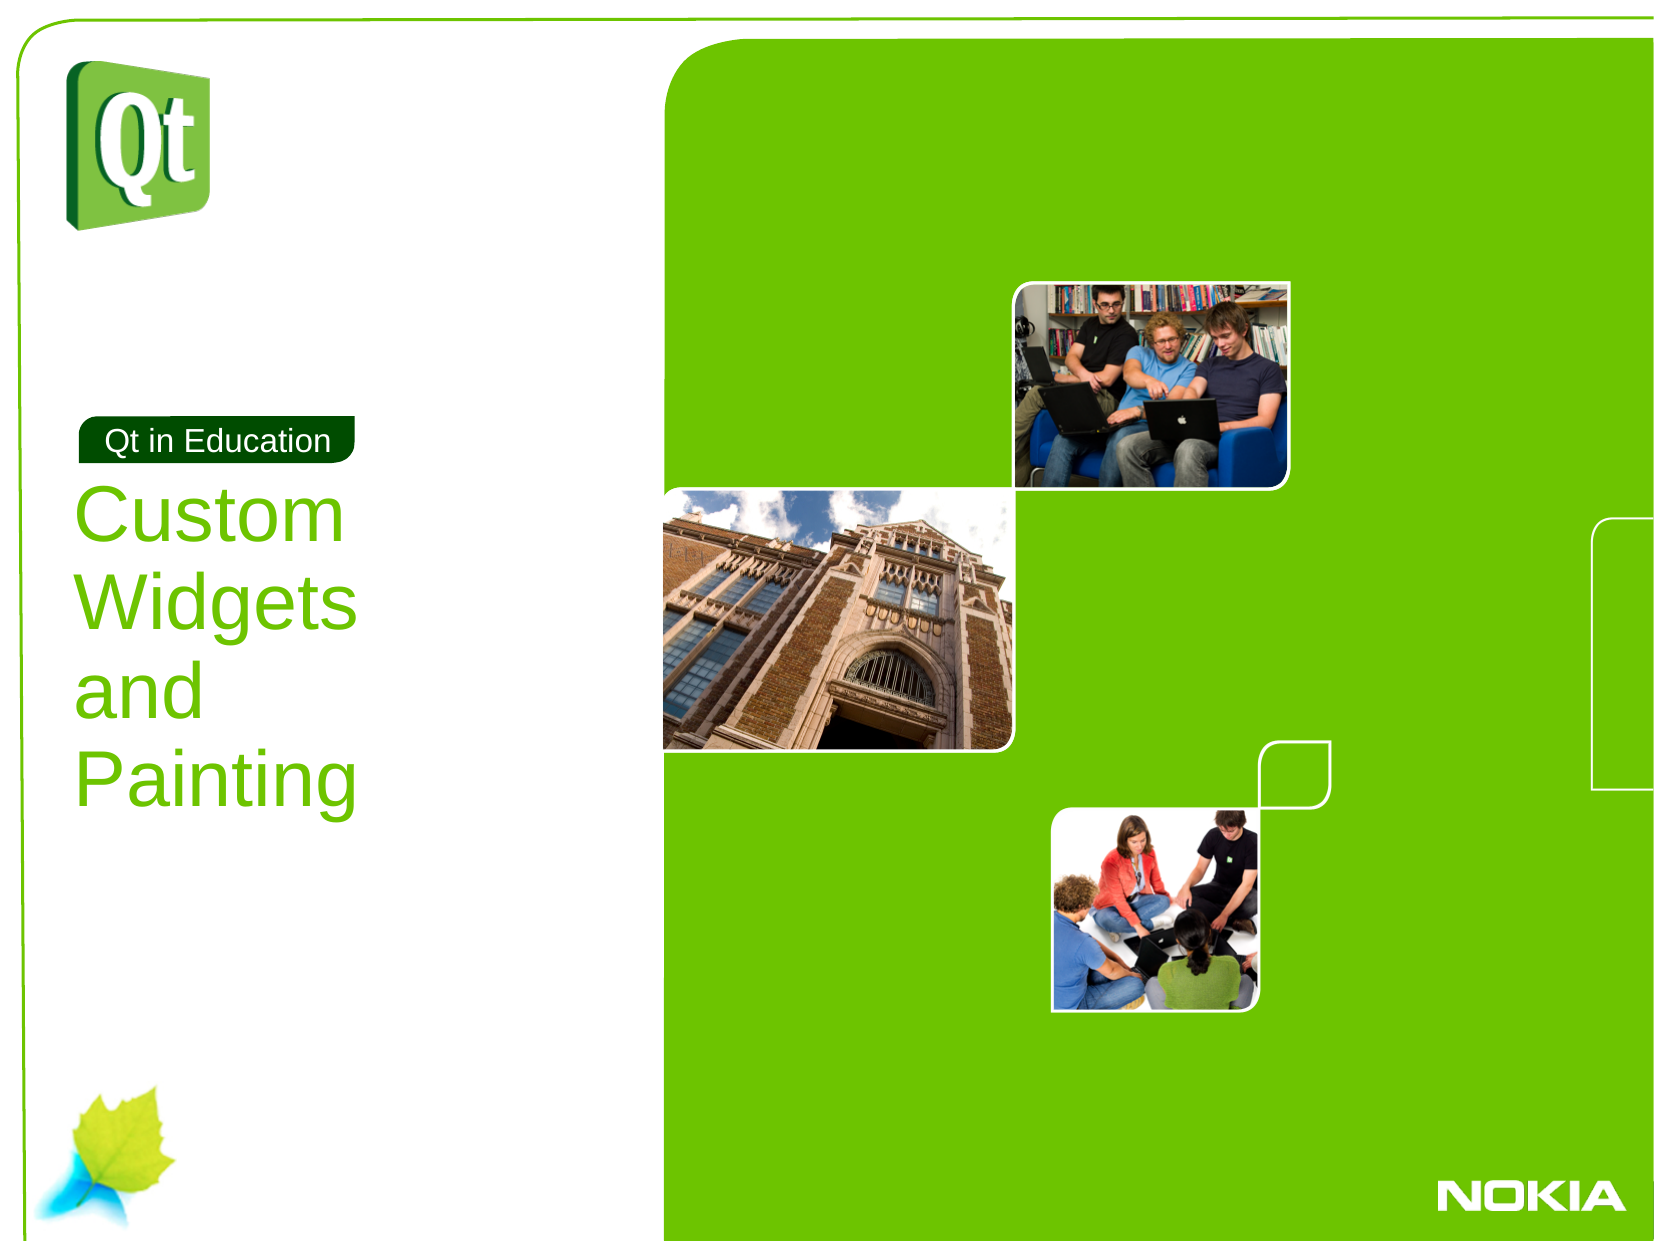

.
Qt in Education
Custom
Widgets
and
Painting